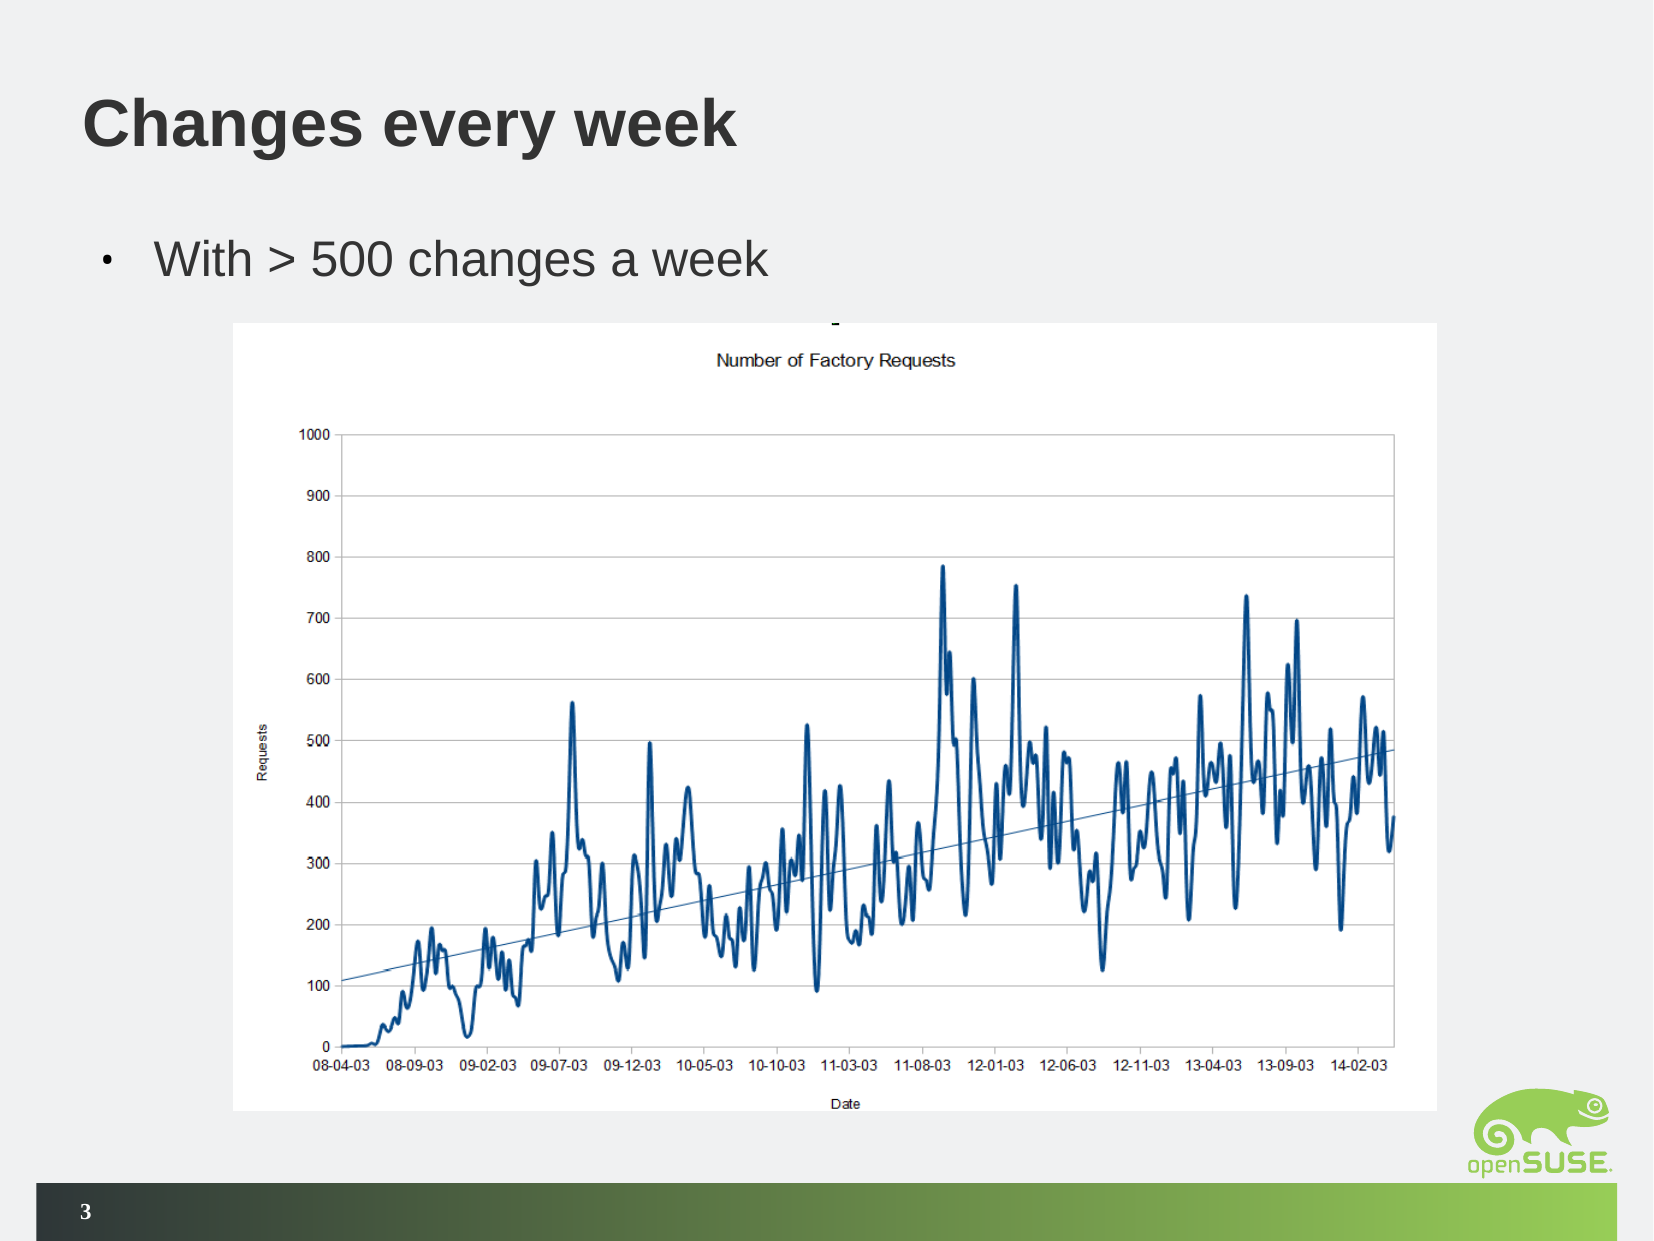

# Changes every week
With > 500 changes a week
3